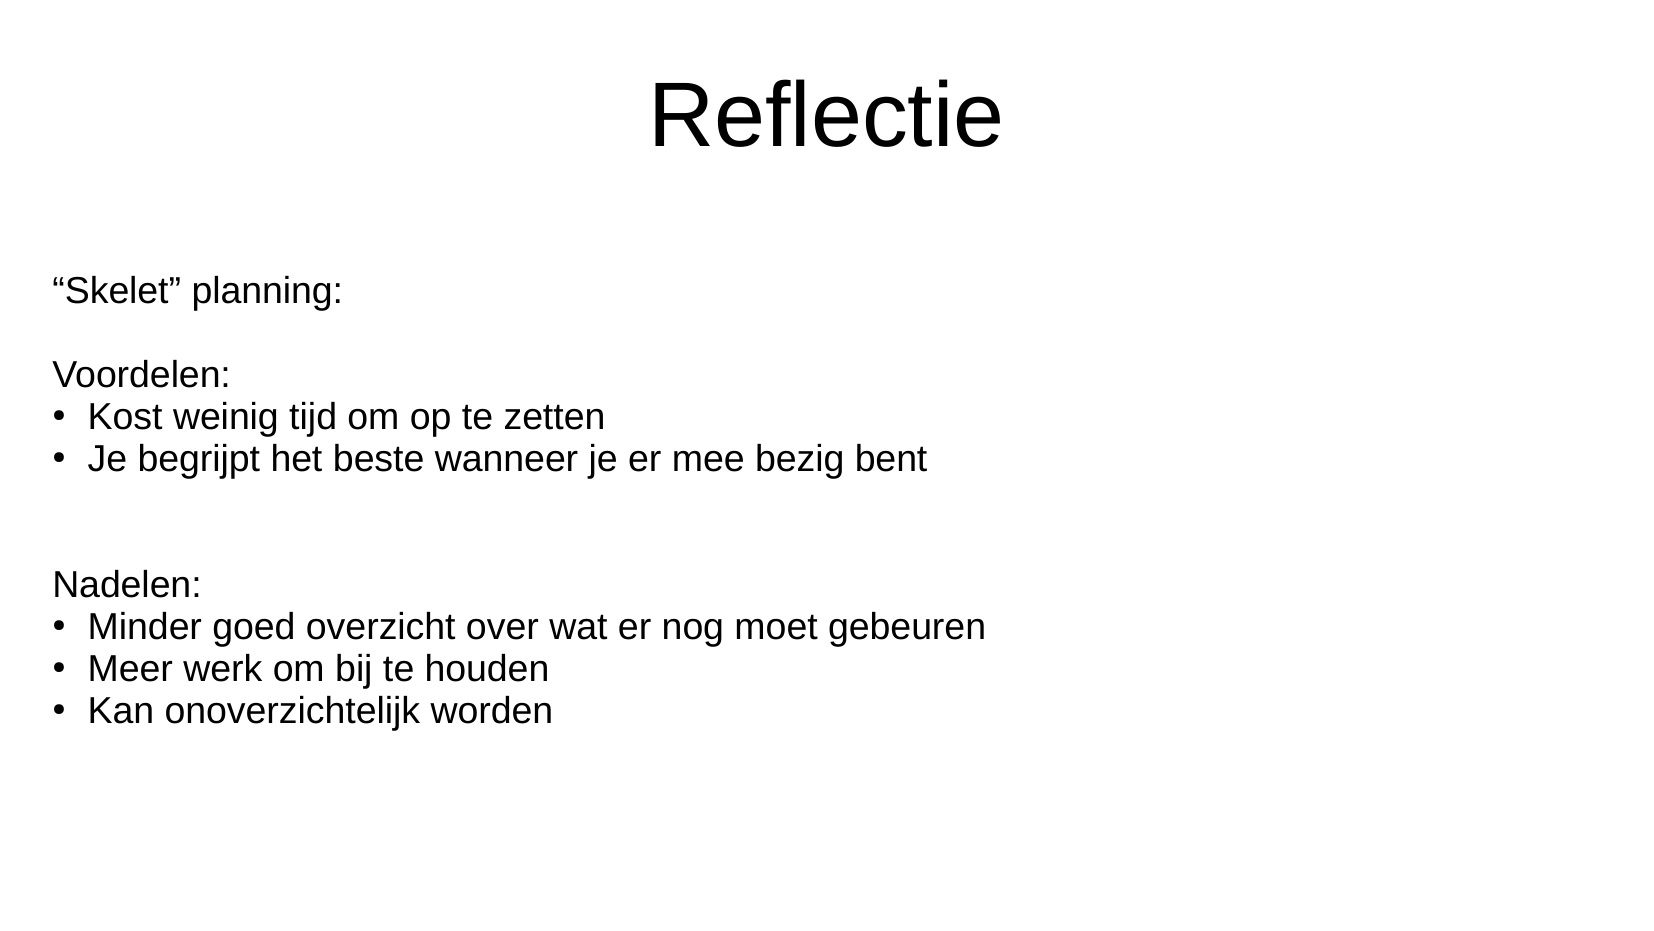

# Reflectie
“Skelet” planning:
Voordelen:
Kost weinig tijd om op te zetten
Je begrijpt het beste wanneer je er mee bezig bent
Nadelen:
Minder goed overzicht over wat er nog moet gebeuren
Meer werk om bij te houden
Kan onoverzichtelijk worden